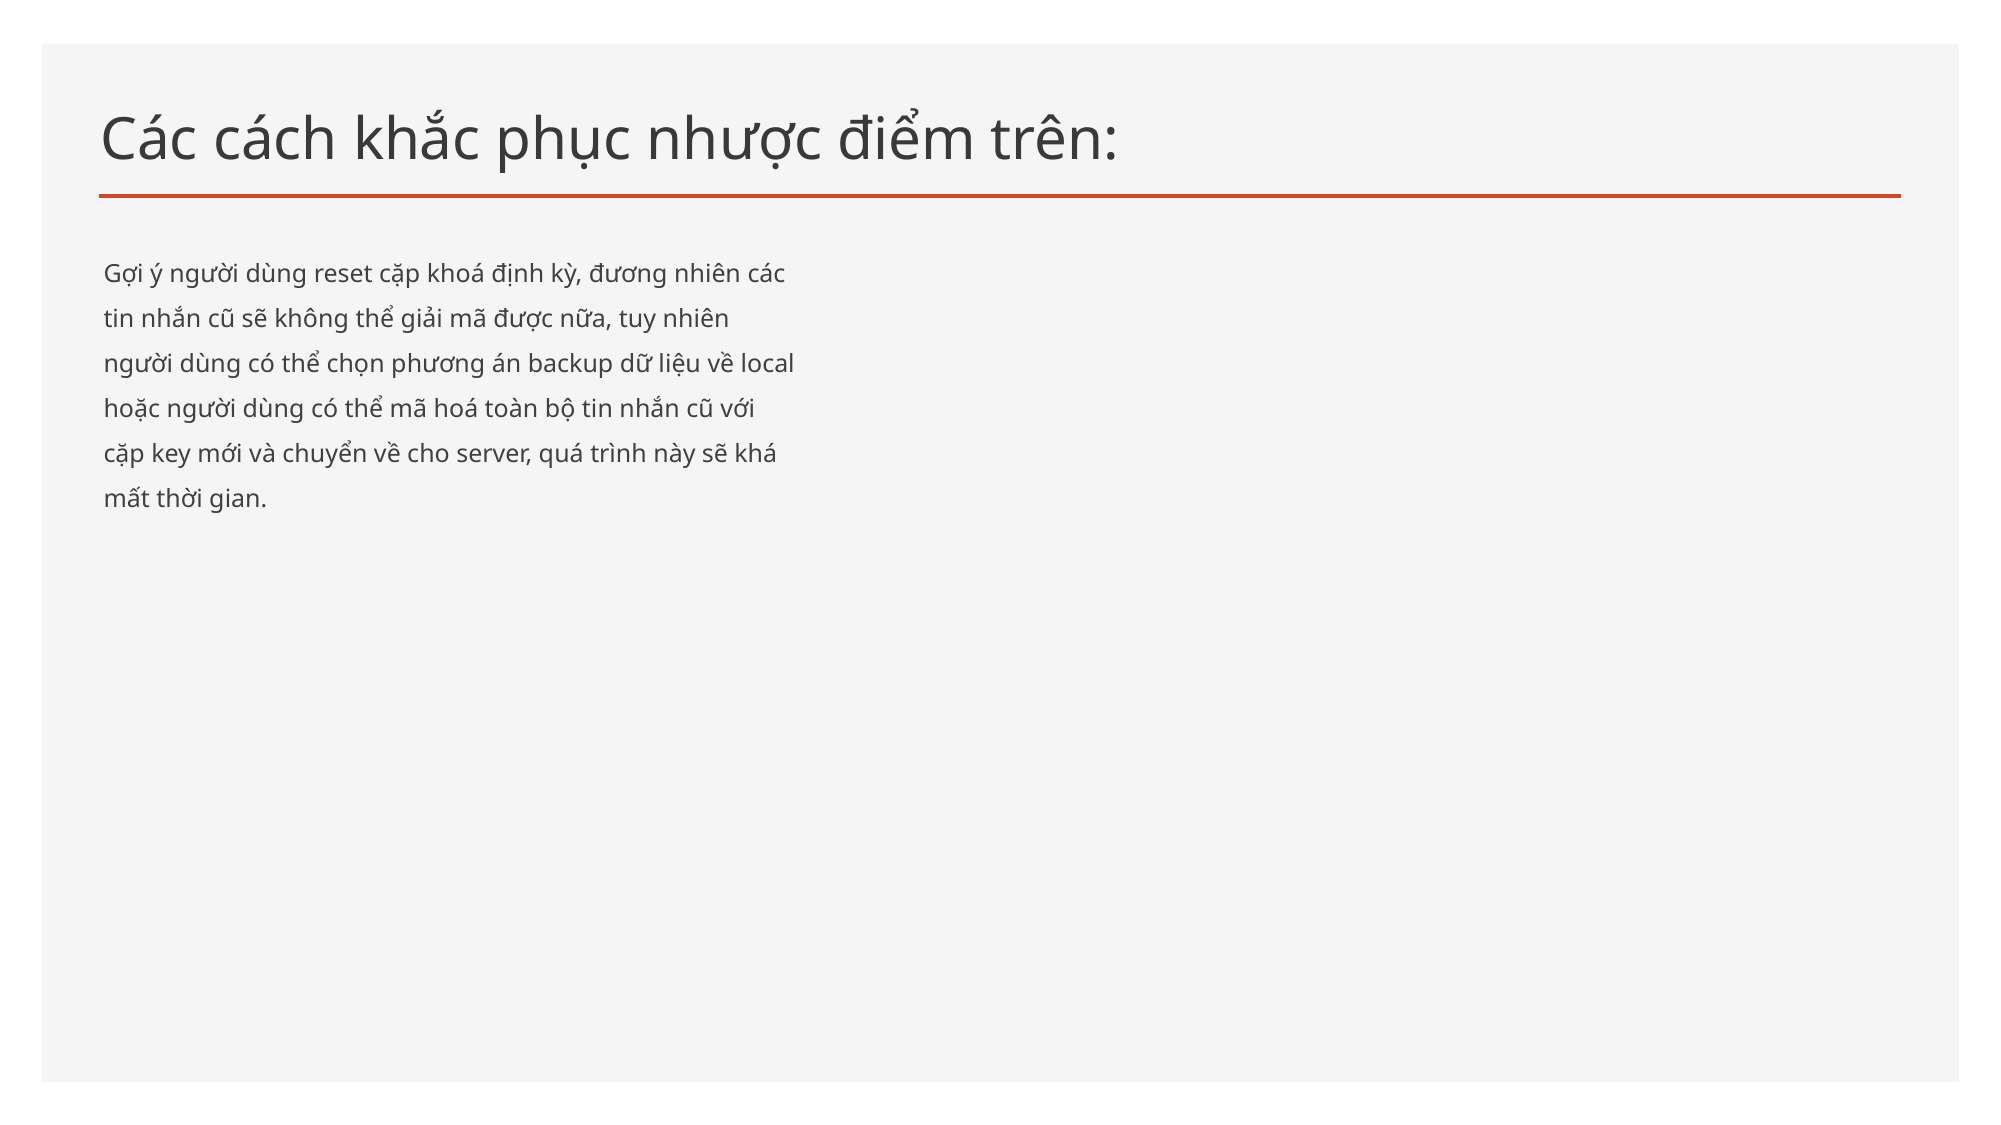

# Các cách khắc phục nhược điểm trên:
Gợi ý người dùng reset cặp khoá định kỳ, đương nhiên các tin nhắn cũ sẽ không thể giải mã được nữa, tuy nhiên người dùng có thể chọn phương án backup dữ liệu về local hoặc người dùng có thể mã hoá toàn bộ tin nhắn cũ với cặp key mới và chuyển về cho server, quá trình này sẽ khá mất thời gian.